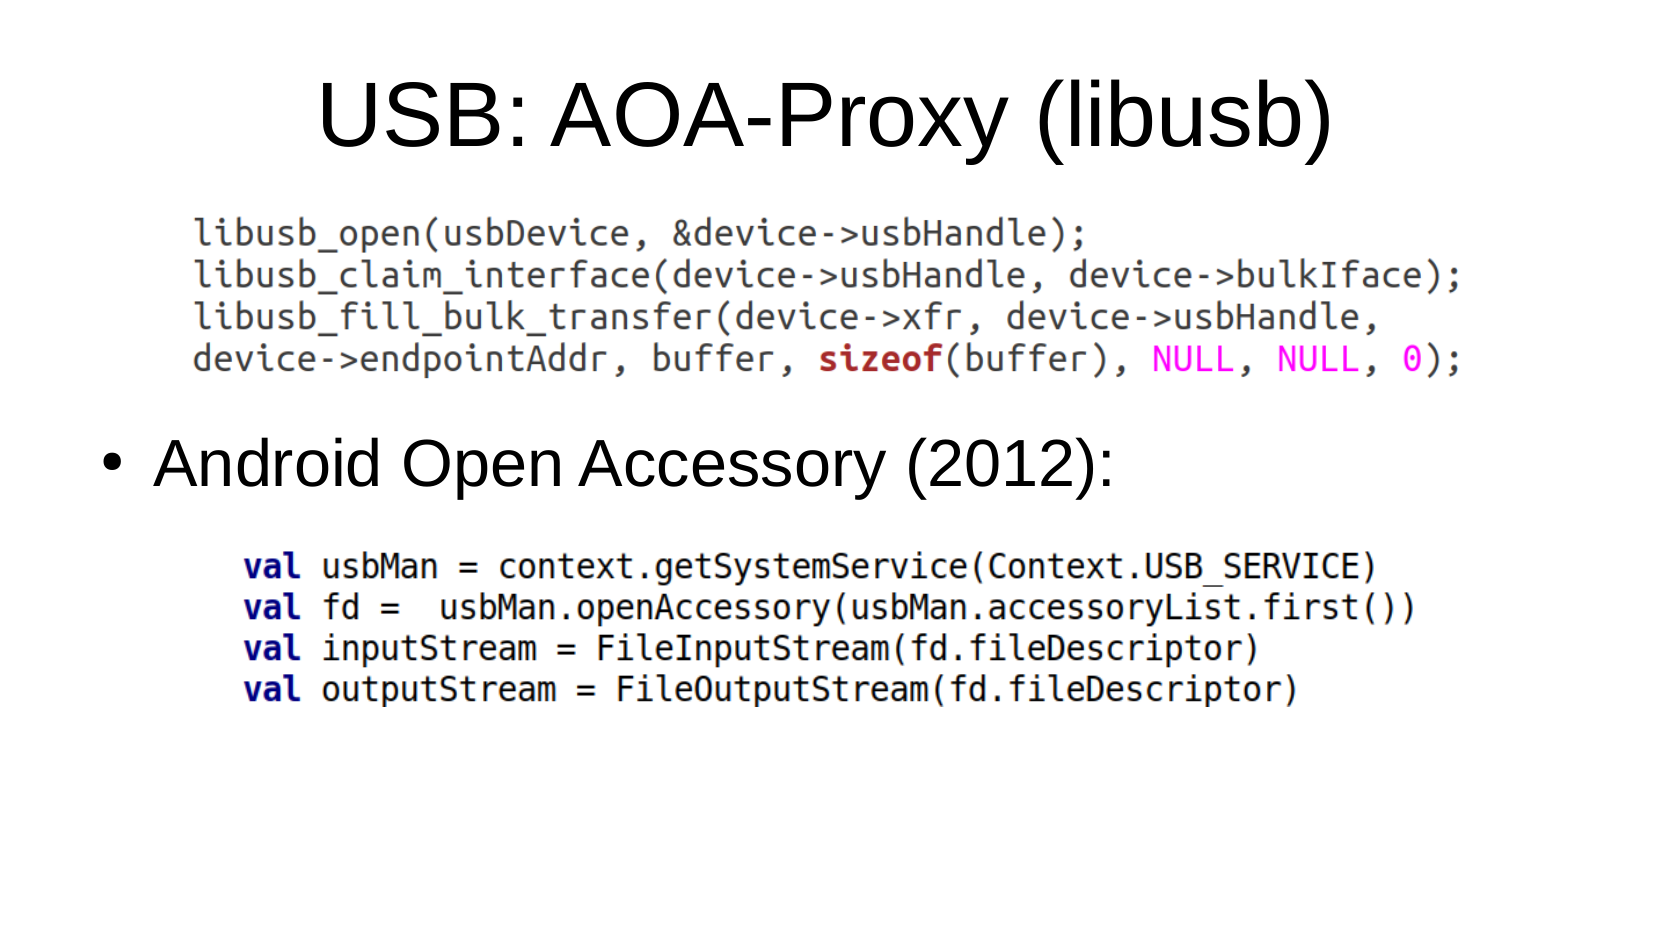

# USB: AOA-Proxy (libusb)
Android Open Accessory (2012):